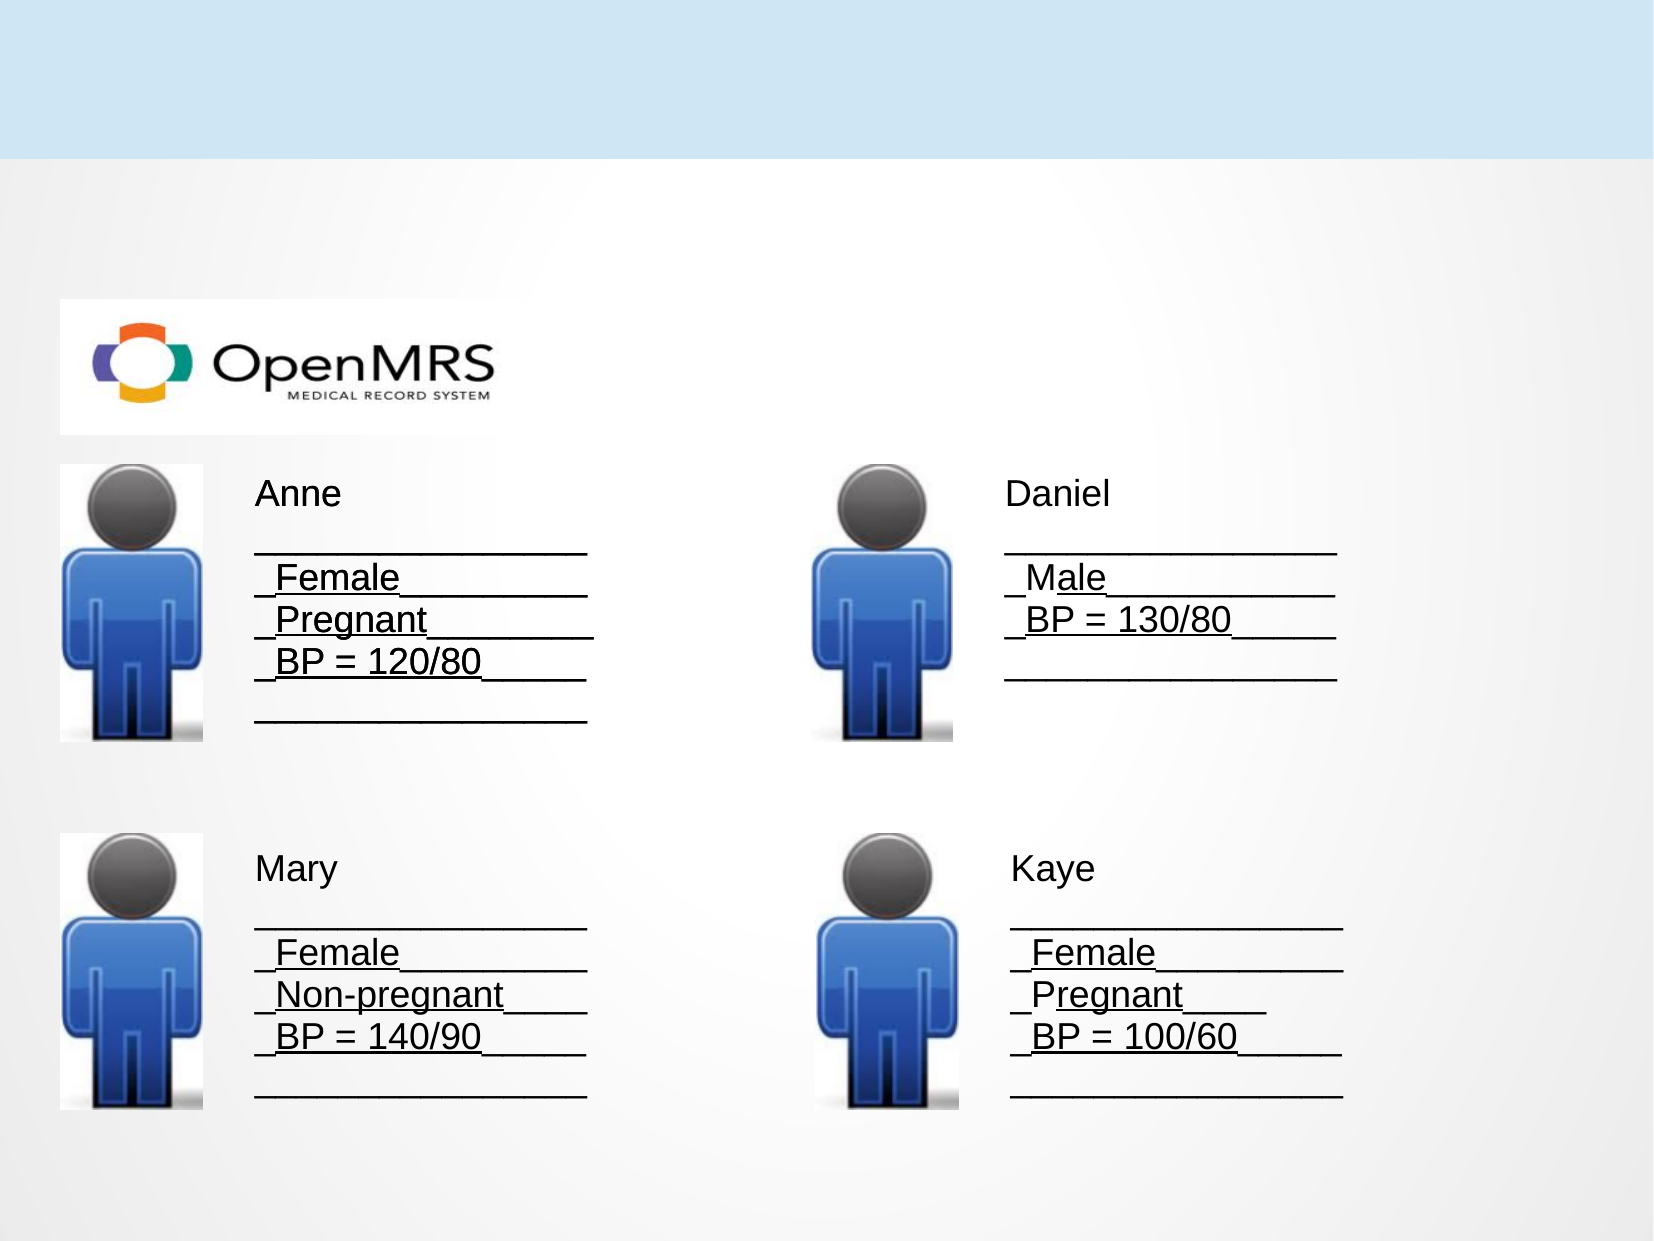

Anne
________________
_Female_________
_Pregnant________
_BP = 120/80_____
________________
Anne
________________
_Female_________
_Pregnant________
_BP = 120/80_____
________________
Daniel
________________
_Male___________
_BP = 130/80_____
________________
Mary
________________
_Female_________
_Non-pregnant____
_BP = 140/90_____
________________
Kaye
________________
_Female_________
_Pregnant____
_BP = 100/60_____
________________